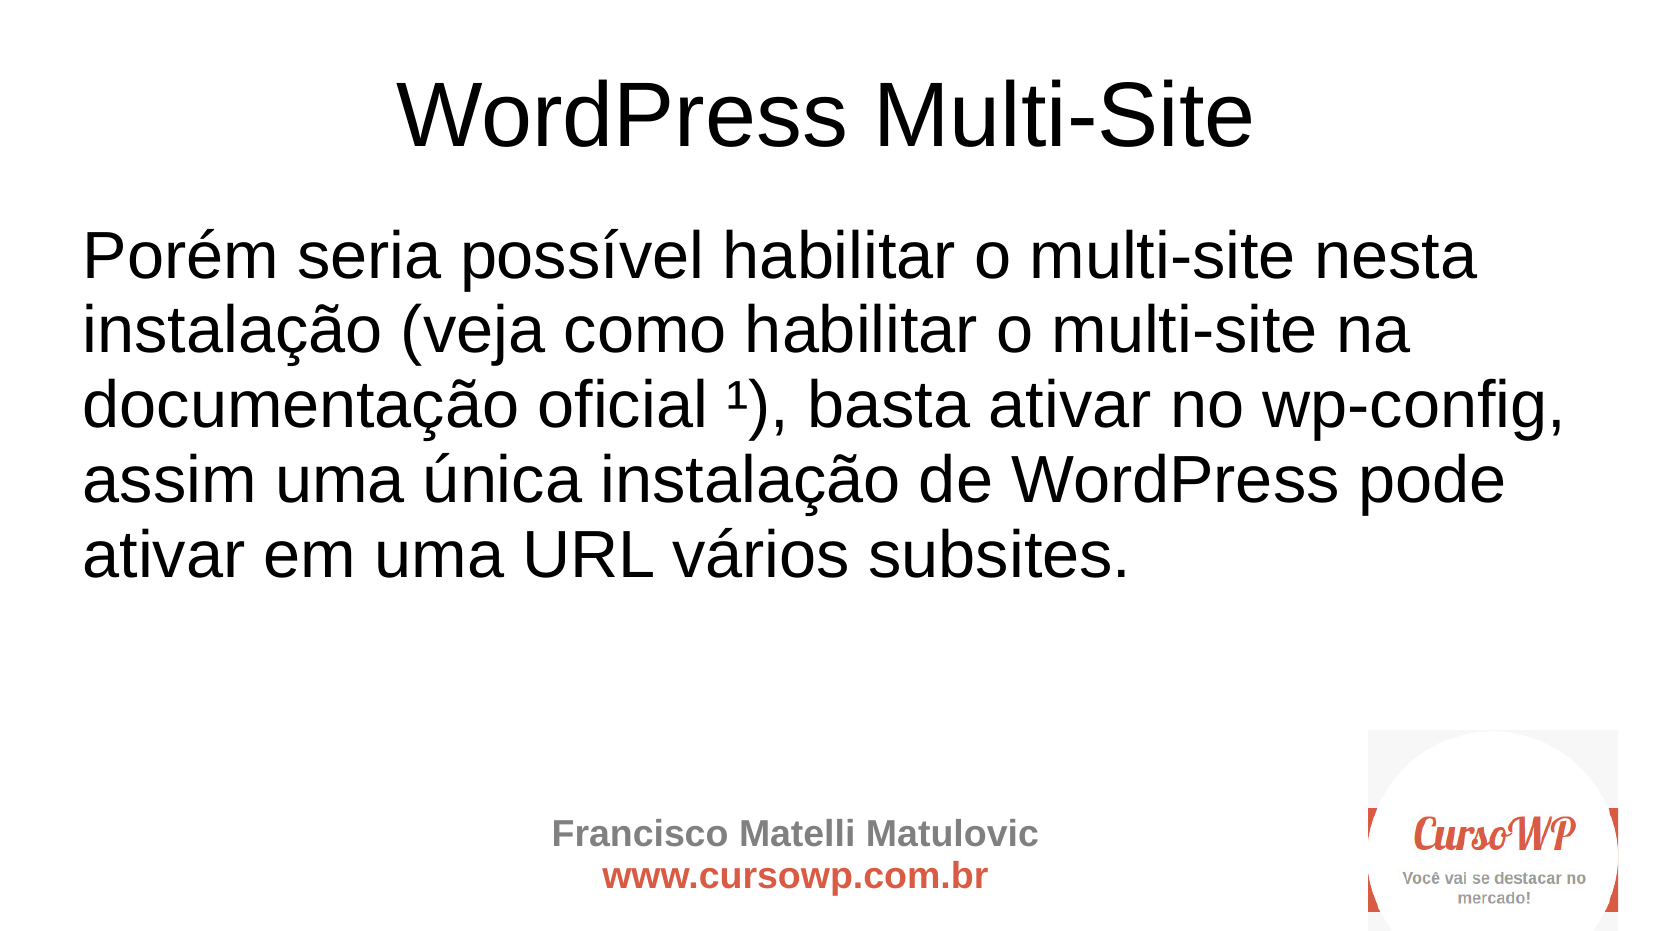

# WordPress Multi-Site
Porém seria possível habilitar o multi-site nesta instalação (veja como habilitar o multi-site na documentação oficial ¹), basta ativar no wp-config, assim uma única instalação de WordPress pode ativar em uma URL vários subsites.